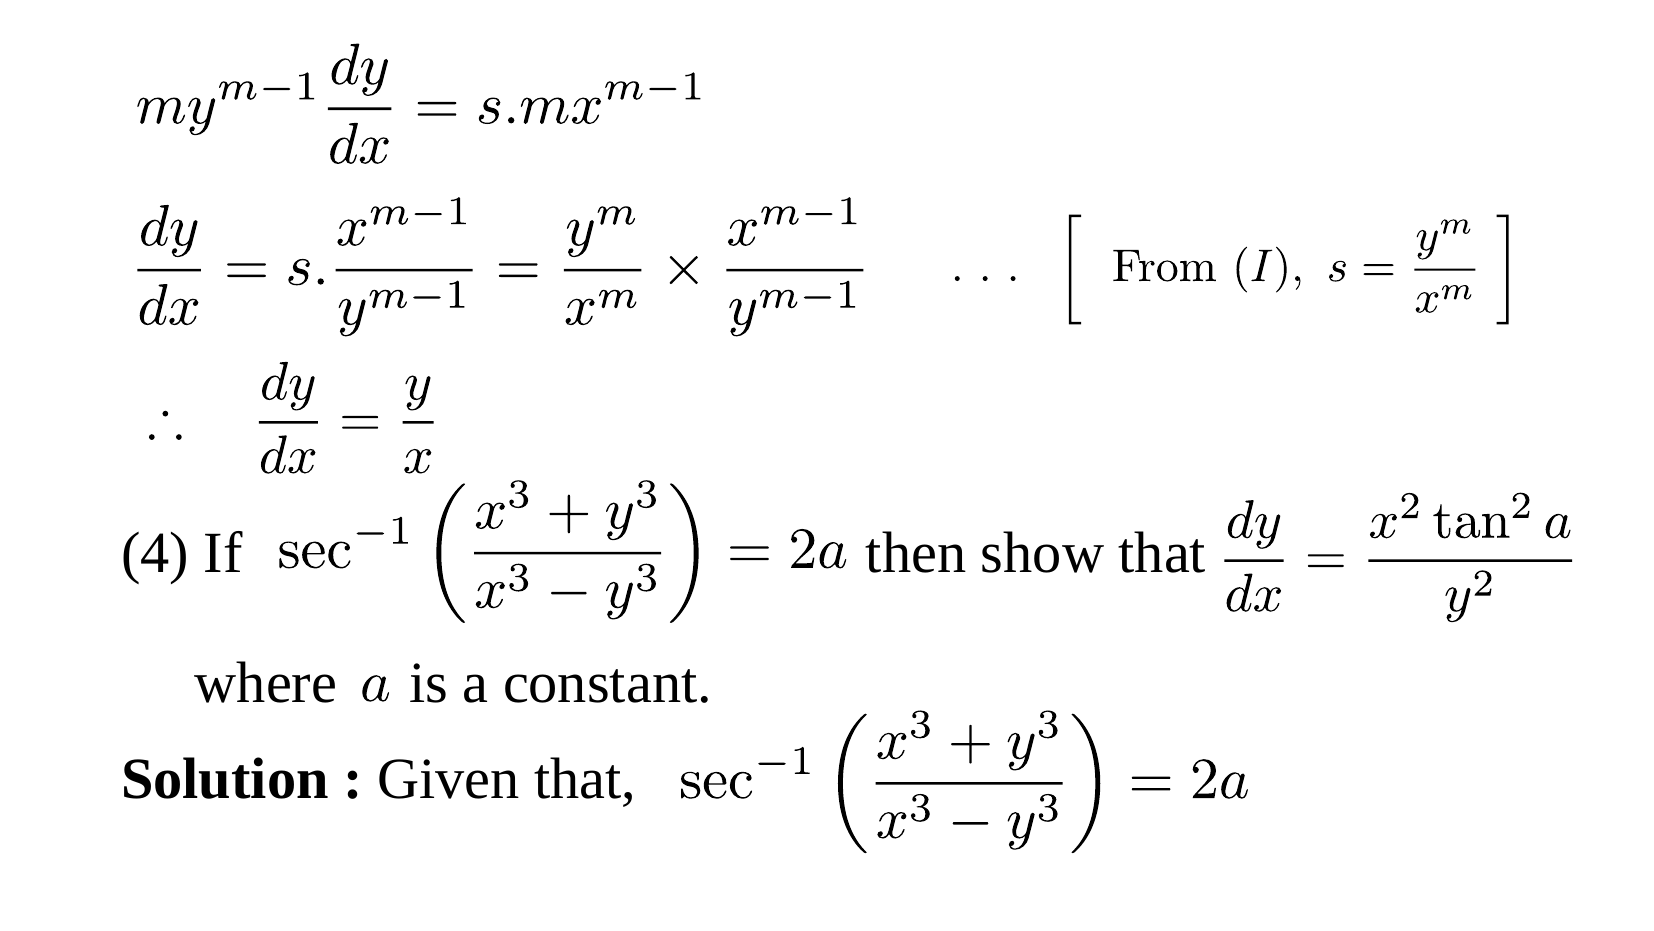

# (4) If then show that where is a constant. Solution : Given that,